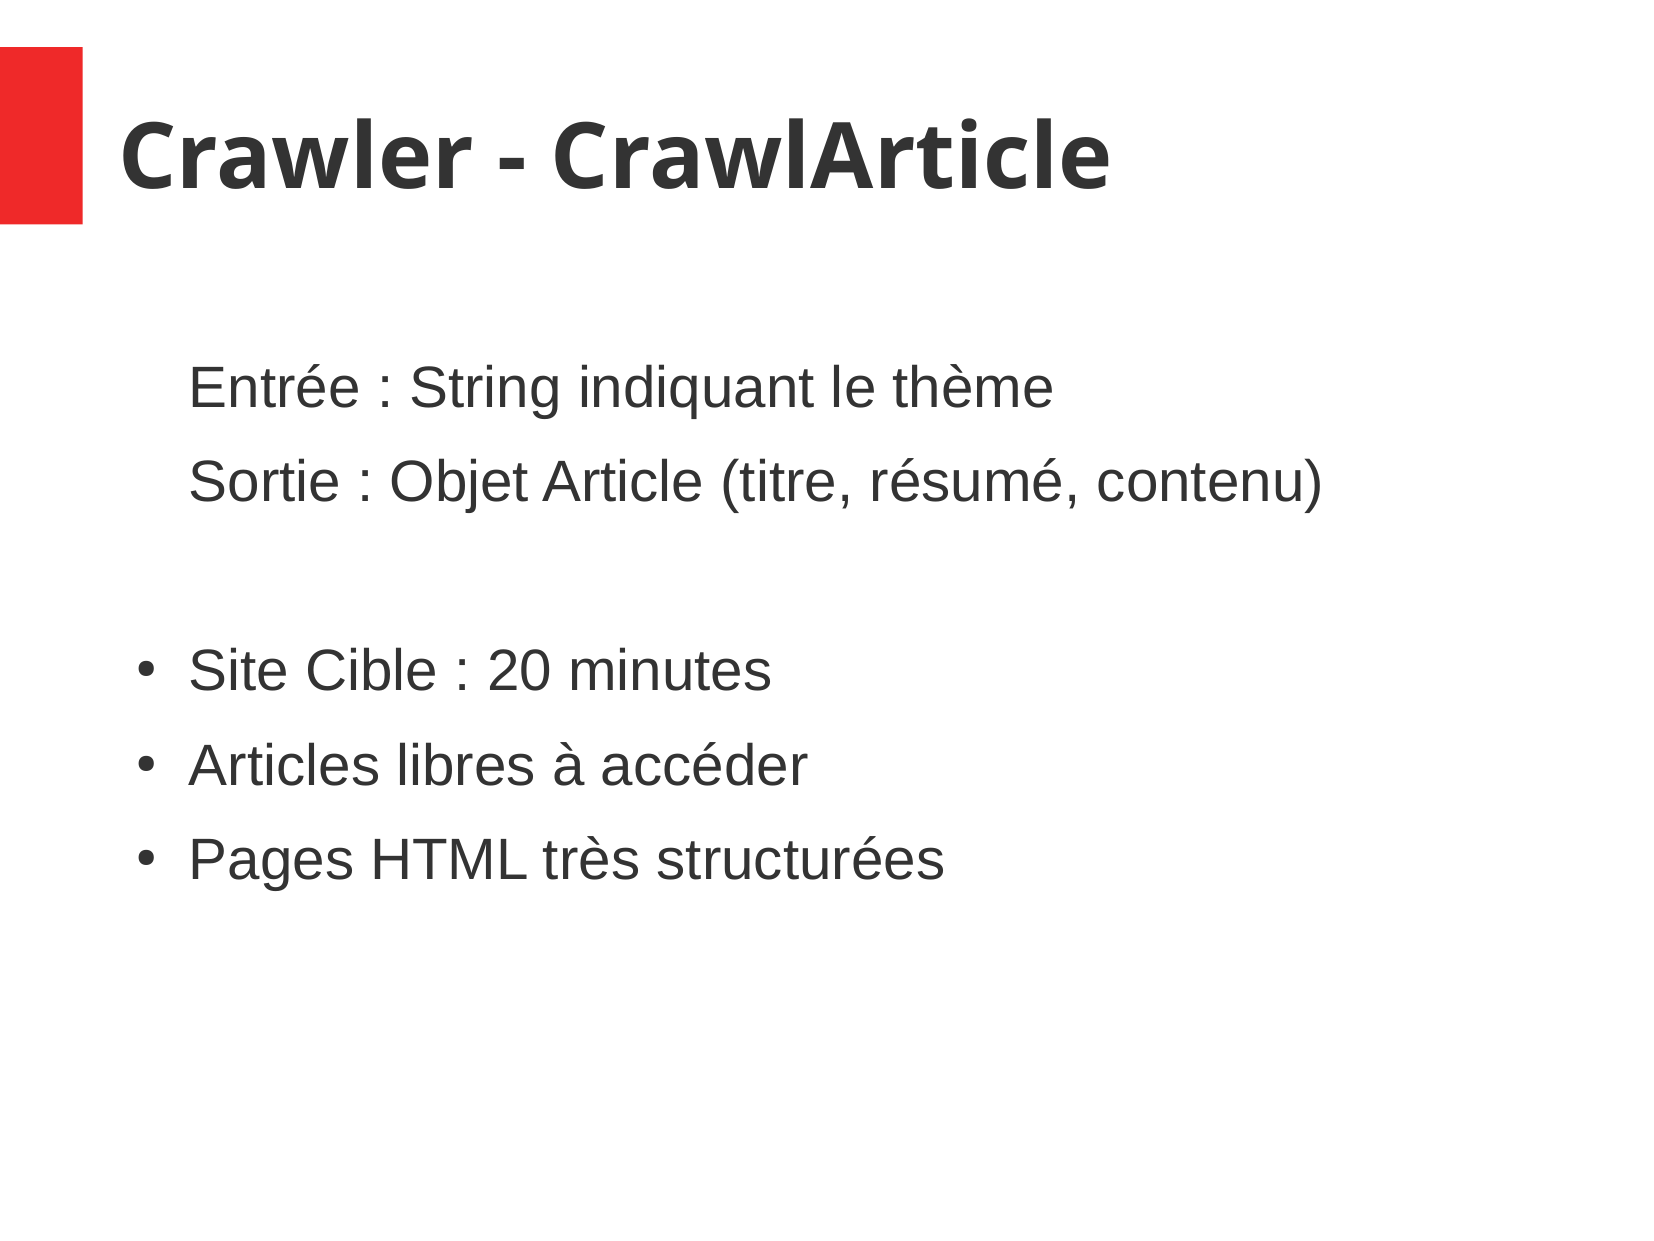

# Crawler - CrawlArticle
Entrée : String indiquant le thème
Sortie : Objet Article (titre, résumé, contenu)
Site Cible : 20 minutes
Articles libres à accéder
Pages HTML très structurées